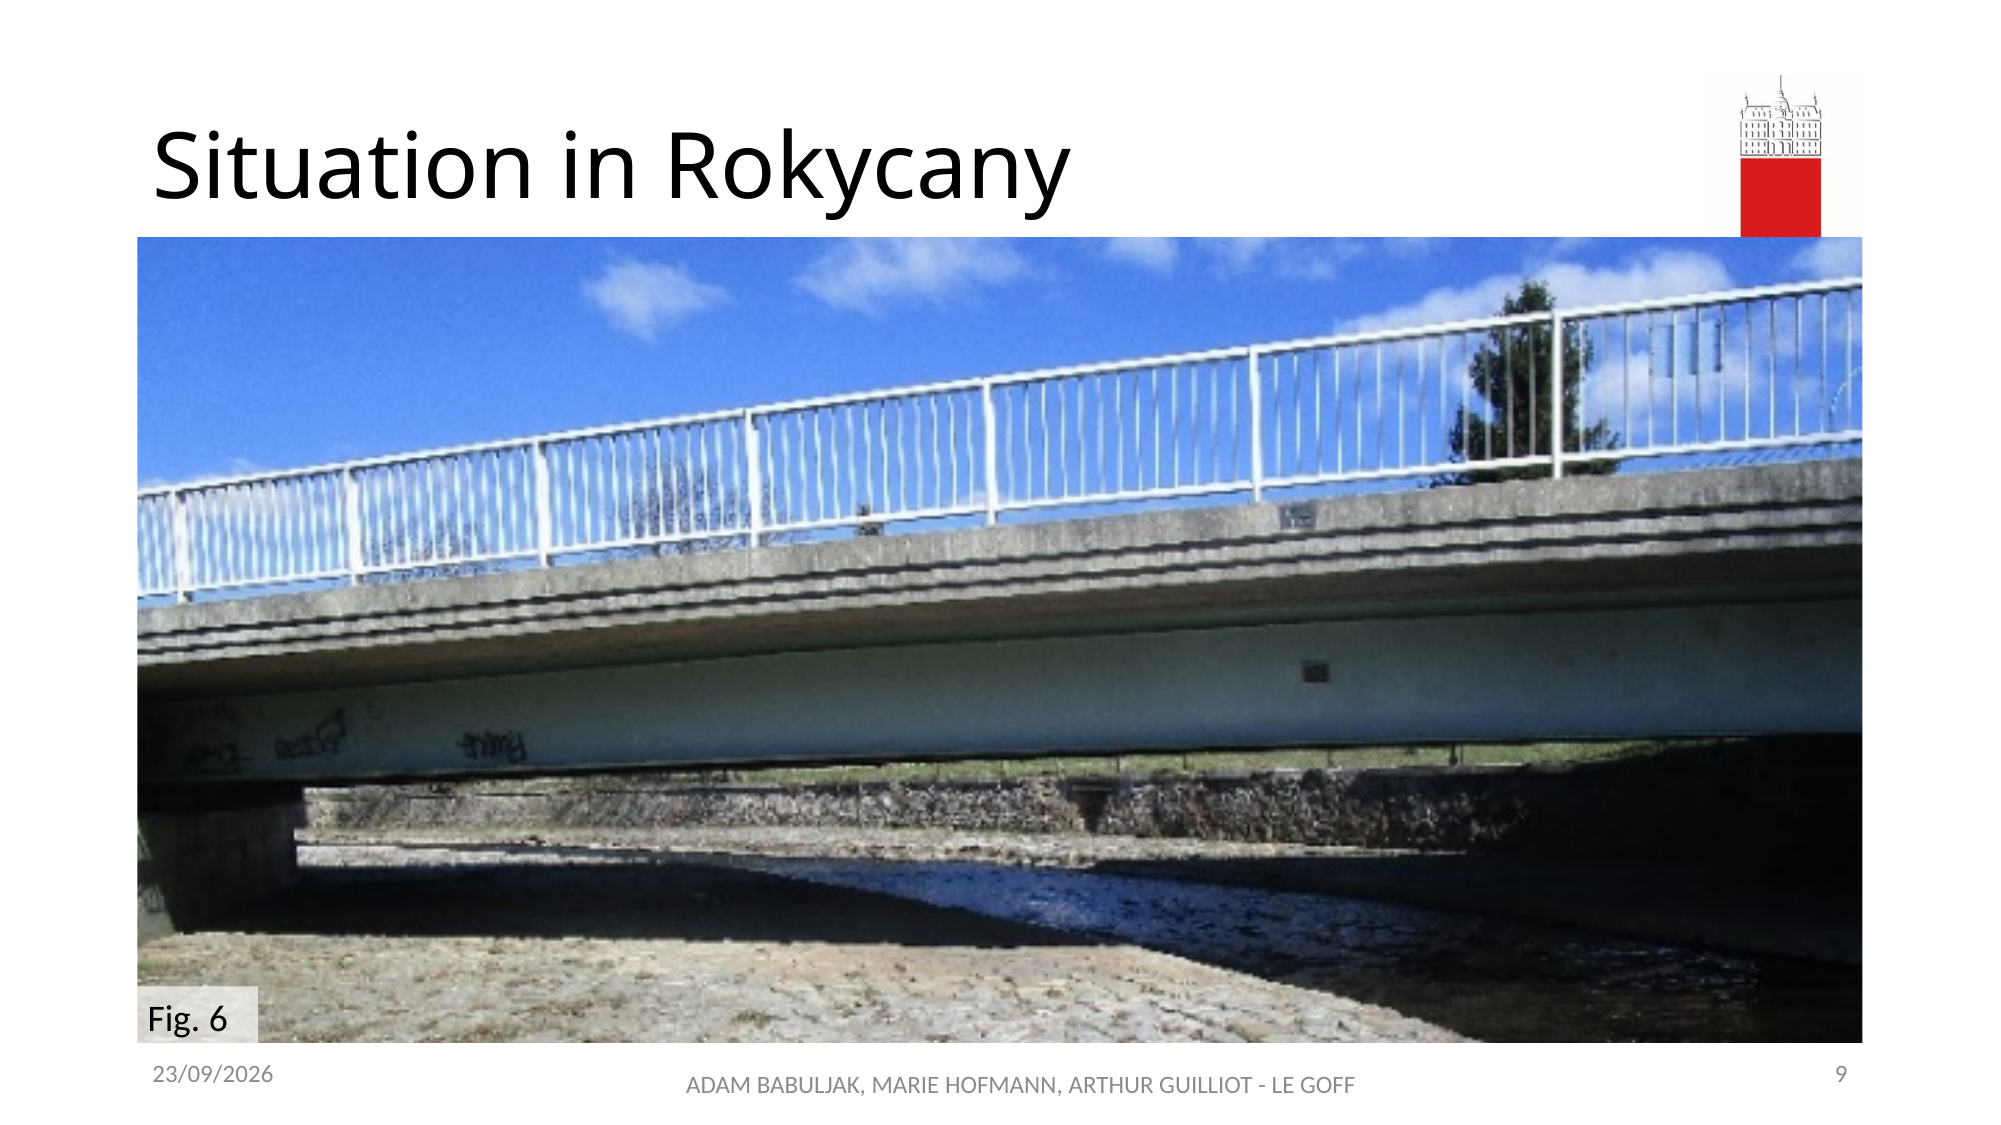

# Situation in Rokycany
Fig. 6
ADAM BABULJAK, MARIE HOFMANN, ARTHUR GUILLIOT - LE GOFF